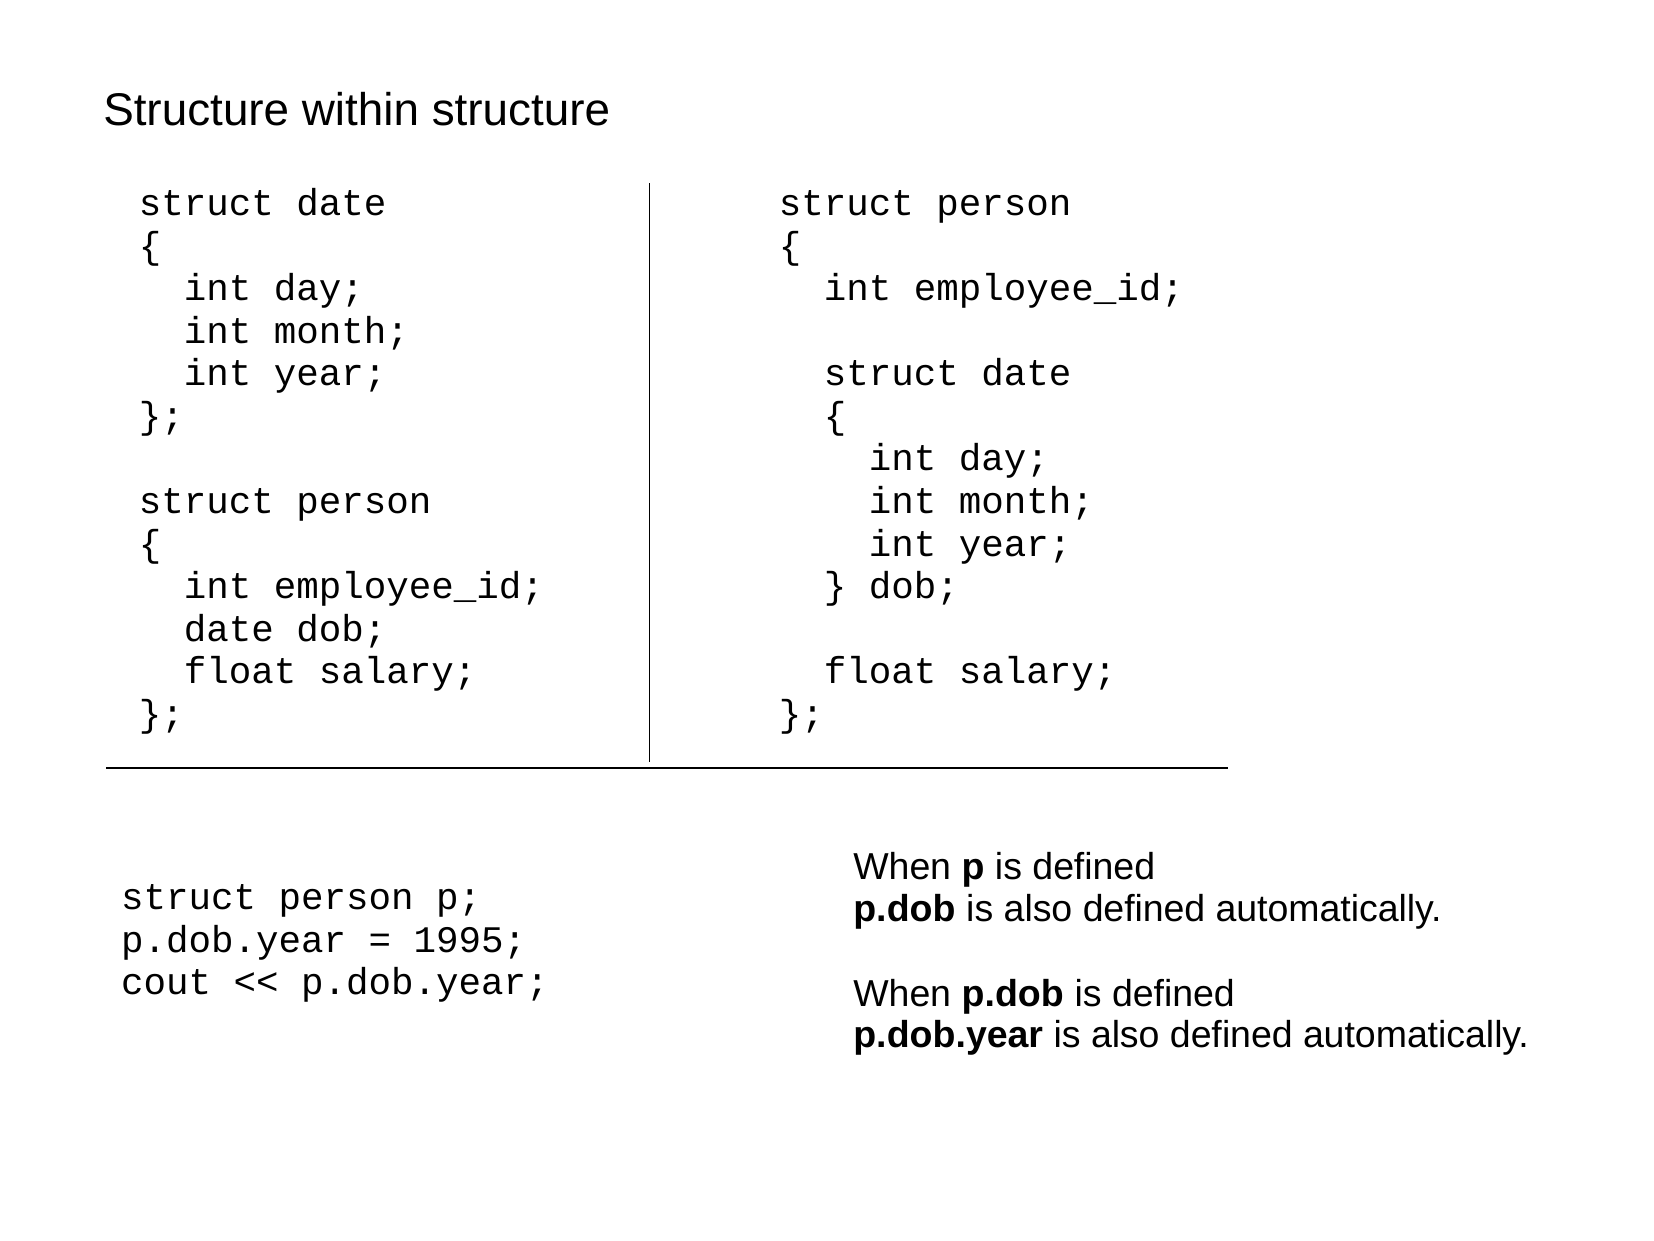

Structure within structure
struct date
{
 int day;
 int month;
 int year;
};
struct person
{
 int employee_id;
 date dob;
 float salary;
};
struct person
{
 int employee_id;
 struct date
 {
 int day;
 int month;
 int year;
 } dob;
 float salary;
};
When p is defined
p.dob is also defined automatically.
When p.dob is defined
p.dob.year is also defined automatically.
struct person p;
p.dob.year = 1995;
cout << p.dob.year;